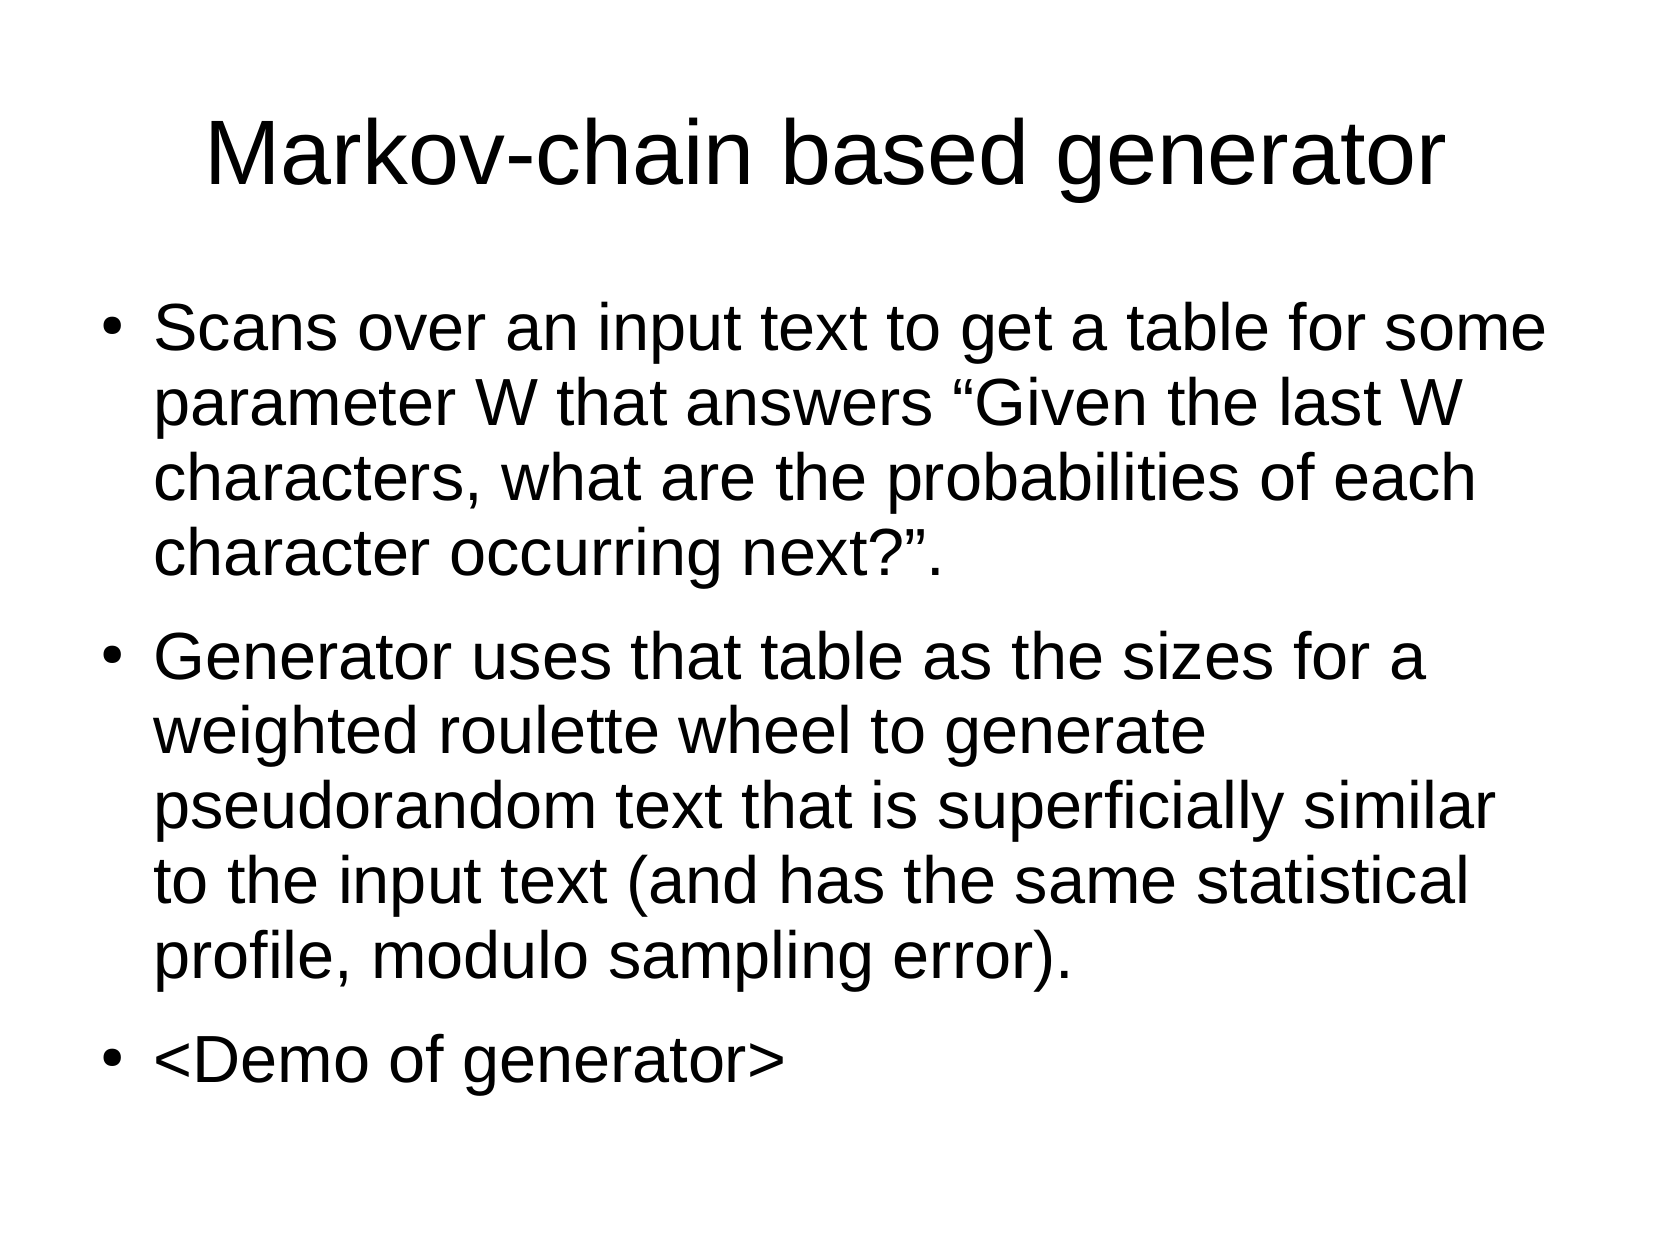

# Markov-chain based generator
Scans over an input text to get a table for some parameter W that answers “Given the last W characters, what are the probabilities of each character occurring next?”.
Generator uses that table as the sizes for a weighted roulette wheel to generate pseudorandom text that is superficially similar to the input text (and has the same statistical profile, modulo sampling error).
<Demo of generator>